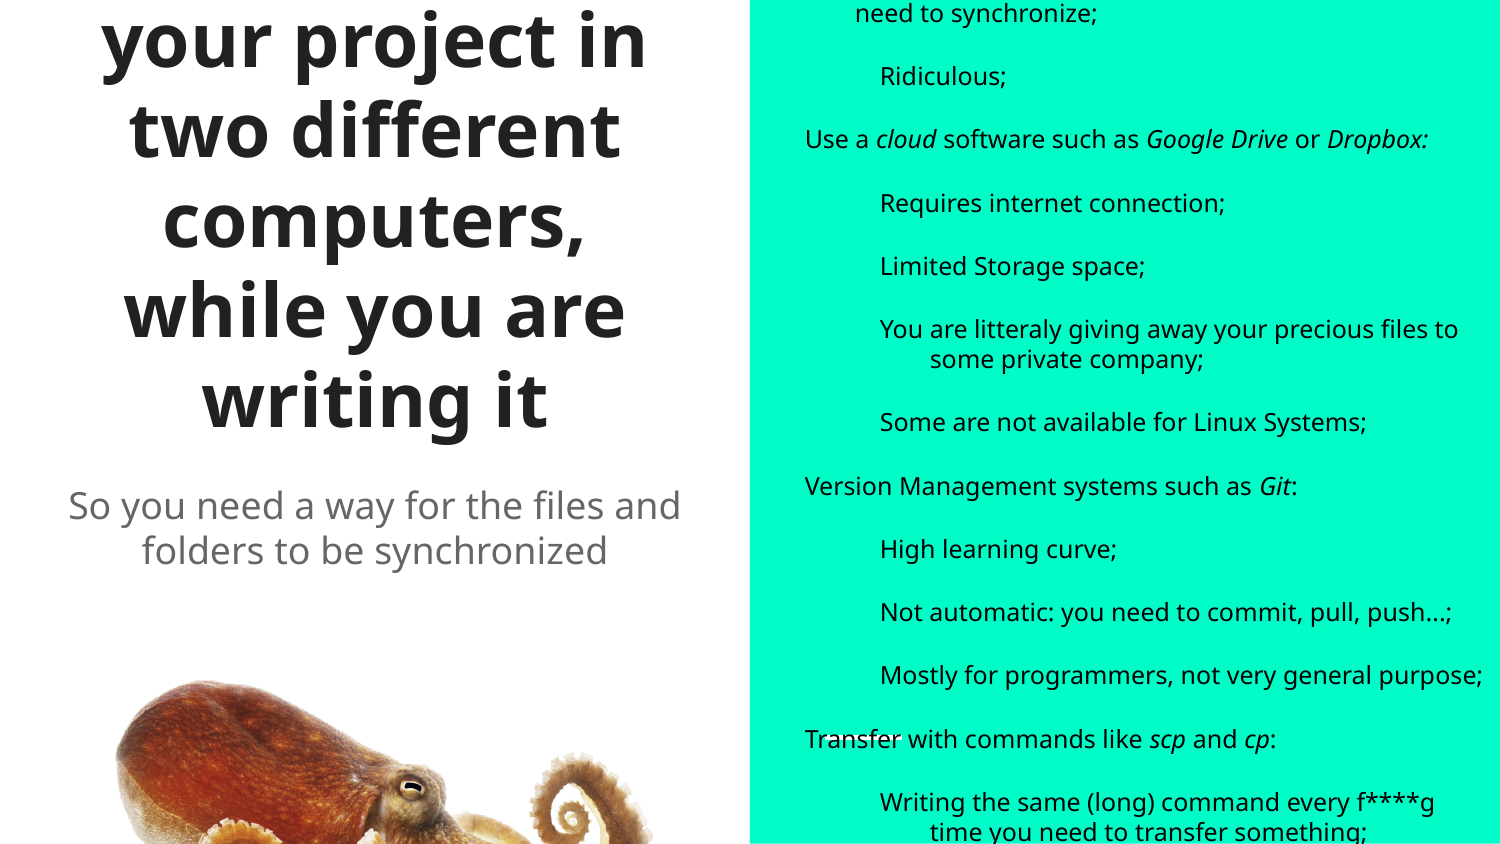

Your options, on Linux:
Copy everything to a flash drive or disk every time you need to synchronize;
Ridiculous;
Use a cloud software such as Google Drive or Dropbox:
Requires internet connection;
Limited Storage space;
You are litteraly giving away your precious files to some private company;
Some are not available for Linux Systems;
Version Management systems such as Git:
High learning curve;
Not automatic: you need to commit, pull, push...;
Mostly for programmers, not very general purpose;
Transfer with commands like scp and cp:
Writing the same (long) command every f****g time you need to transfer something;
These commands just copy files, they do not delete files and folders too;
# Let’s say you want to have your project in two different computers, while you are writing it
So you need a way for the files and folders to be synchronized